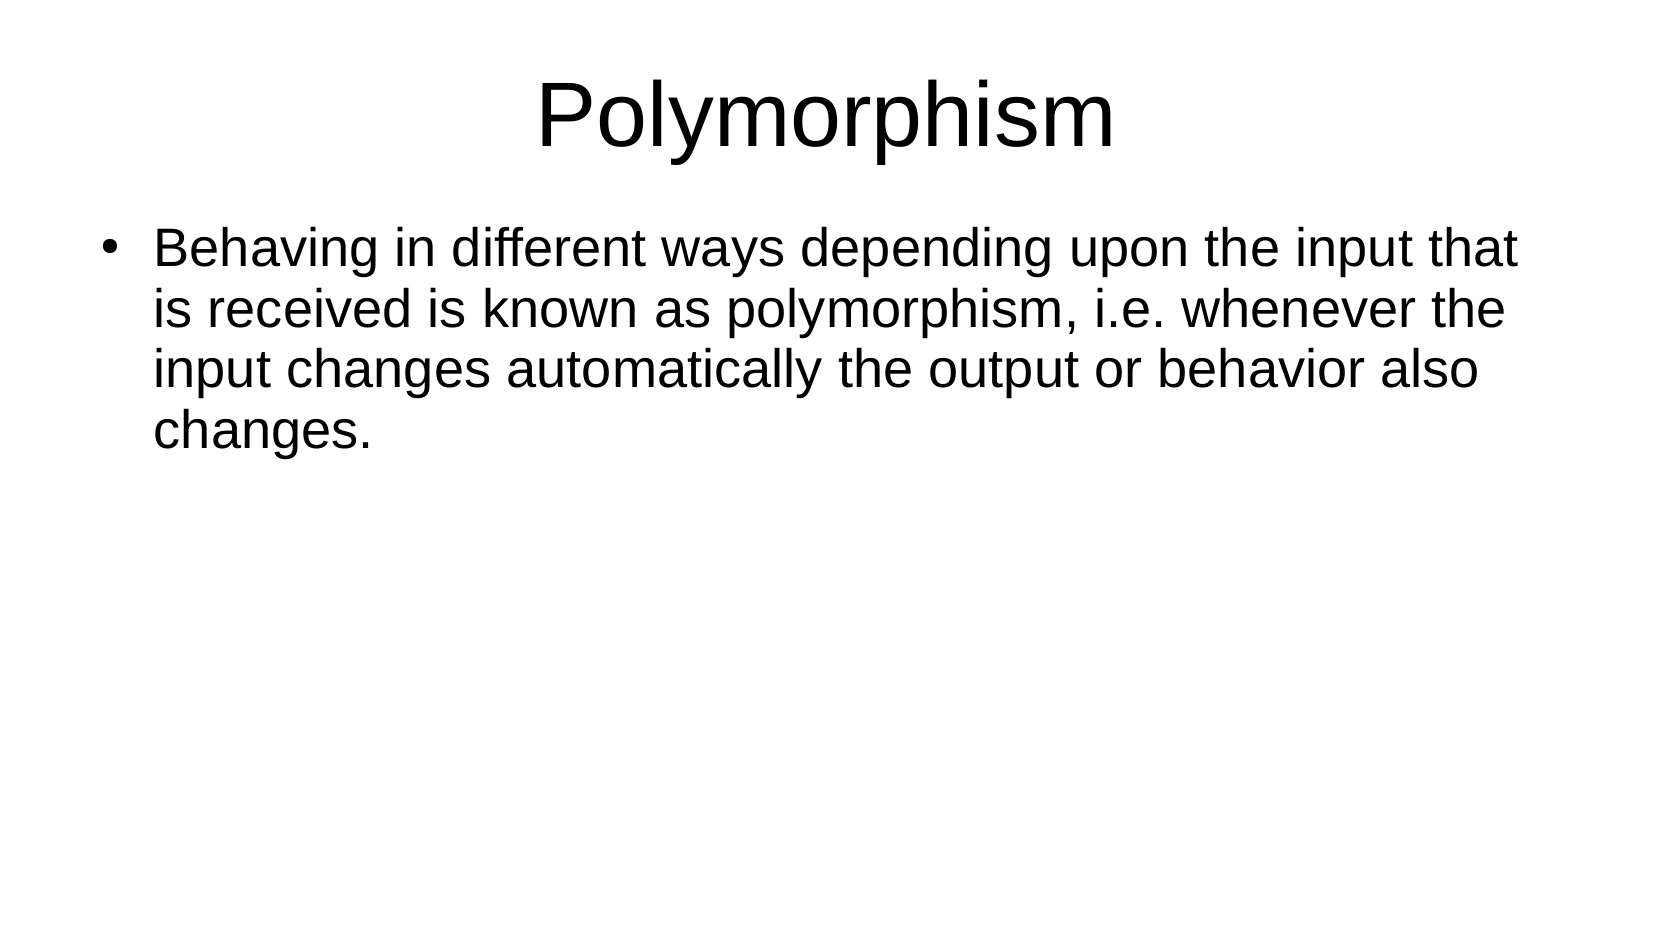

# Polymorphism
Behaving in different ways depending upon the input that is received is known as polymorphism, i.e. whenever the input changes automatically the output or behavior also changes.